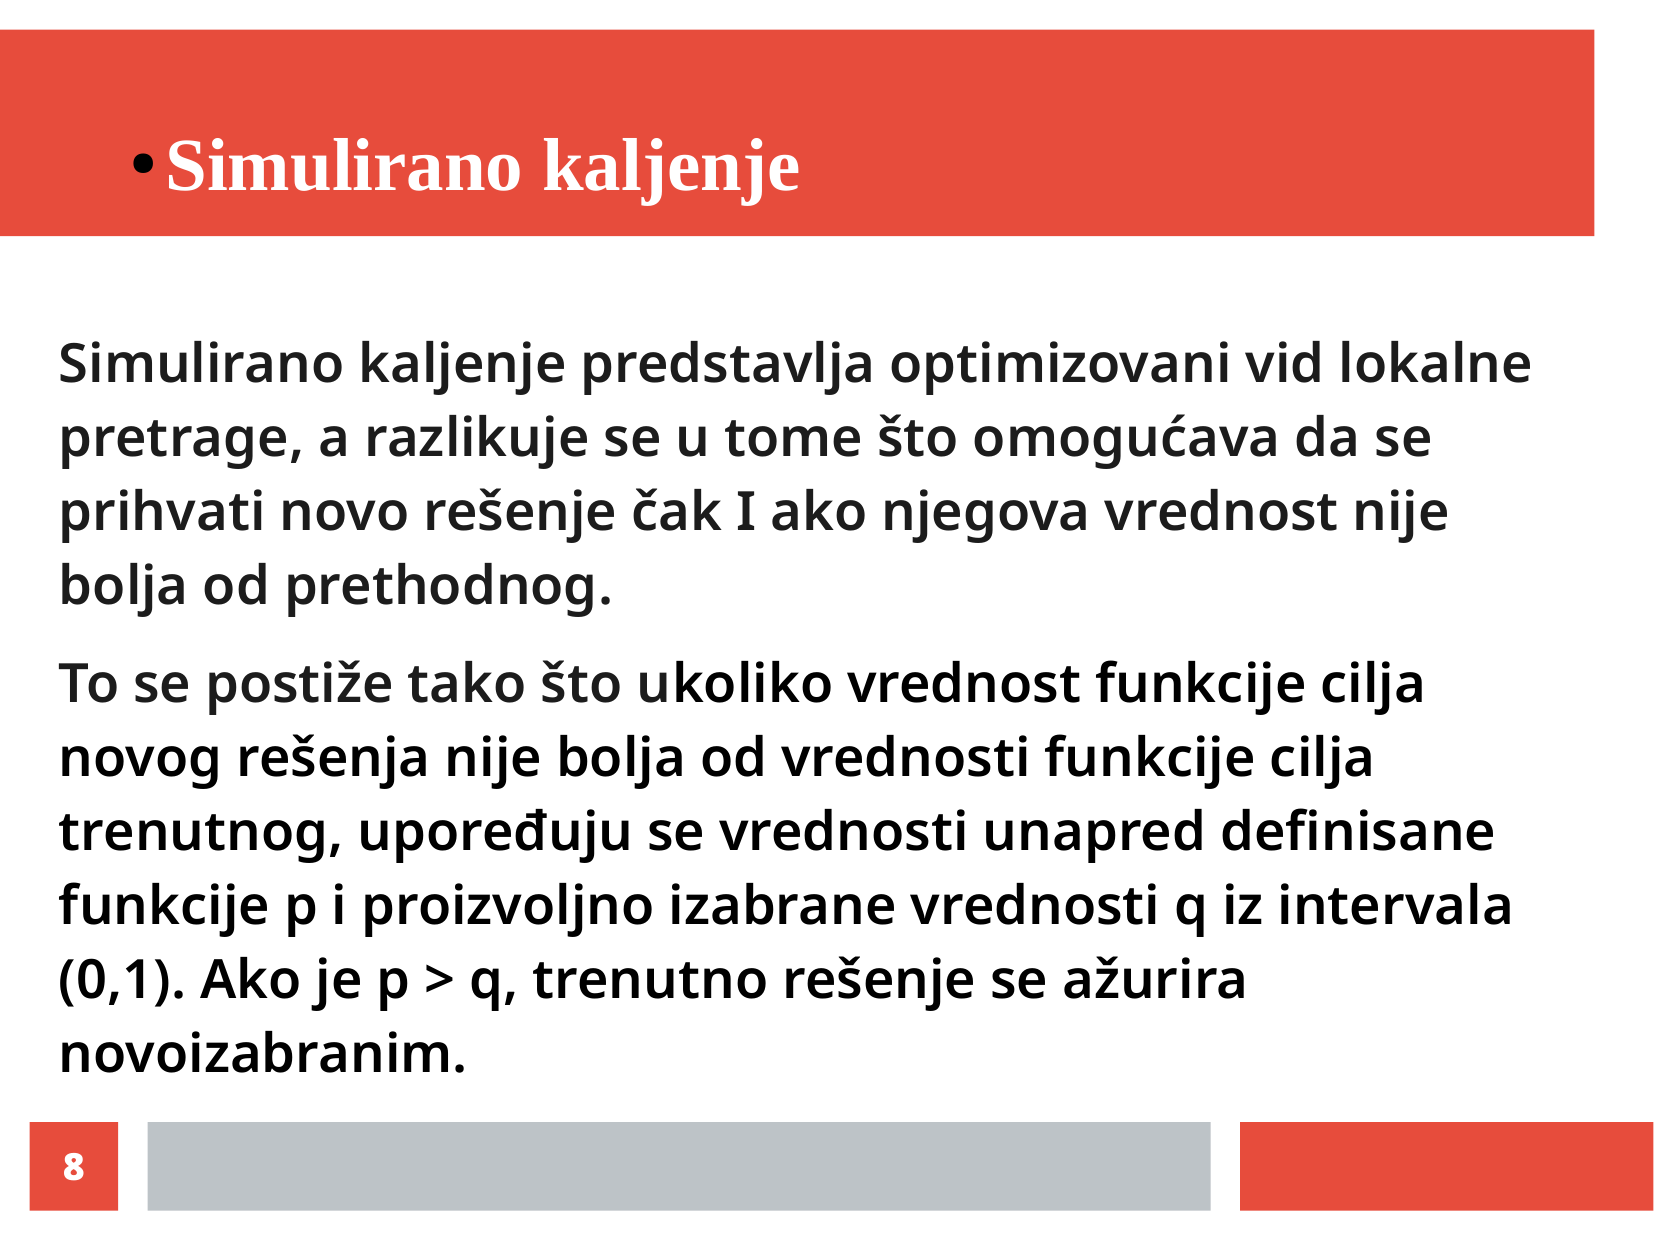

# Simulirano kaljenje
Simulirano kaljenje predstavlja optimizovani vid lokalne pretrage, a razlikuje se u tome što omogućava da se prihvati novo rešenje čak I ako njegova vrednost nije bolja od prethodnog.
To se postiže tako što ukoliko vrednost funkcije cilja novog rešenja nije bolja od vrednosti funkcije cilja trenutnog, upoređuju se vrednosti unapred definisane funkcije p i proizvoljno izabrane vrednosti q iz intervala (0,1). Ako je p > q, trenutno rešenje se ažurira novoizabranim.
8